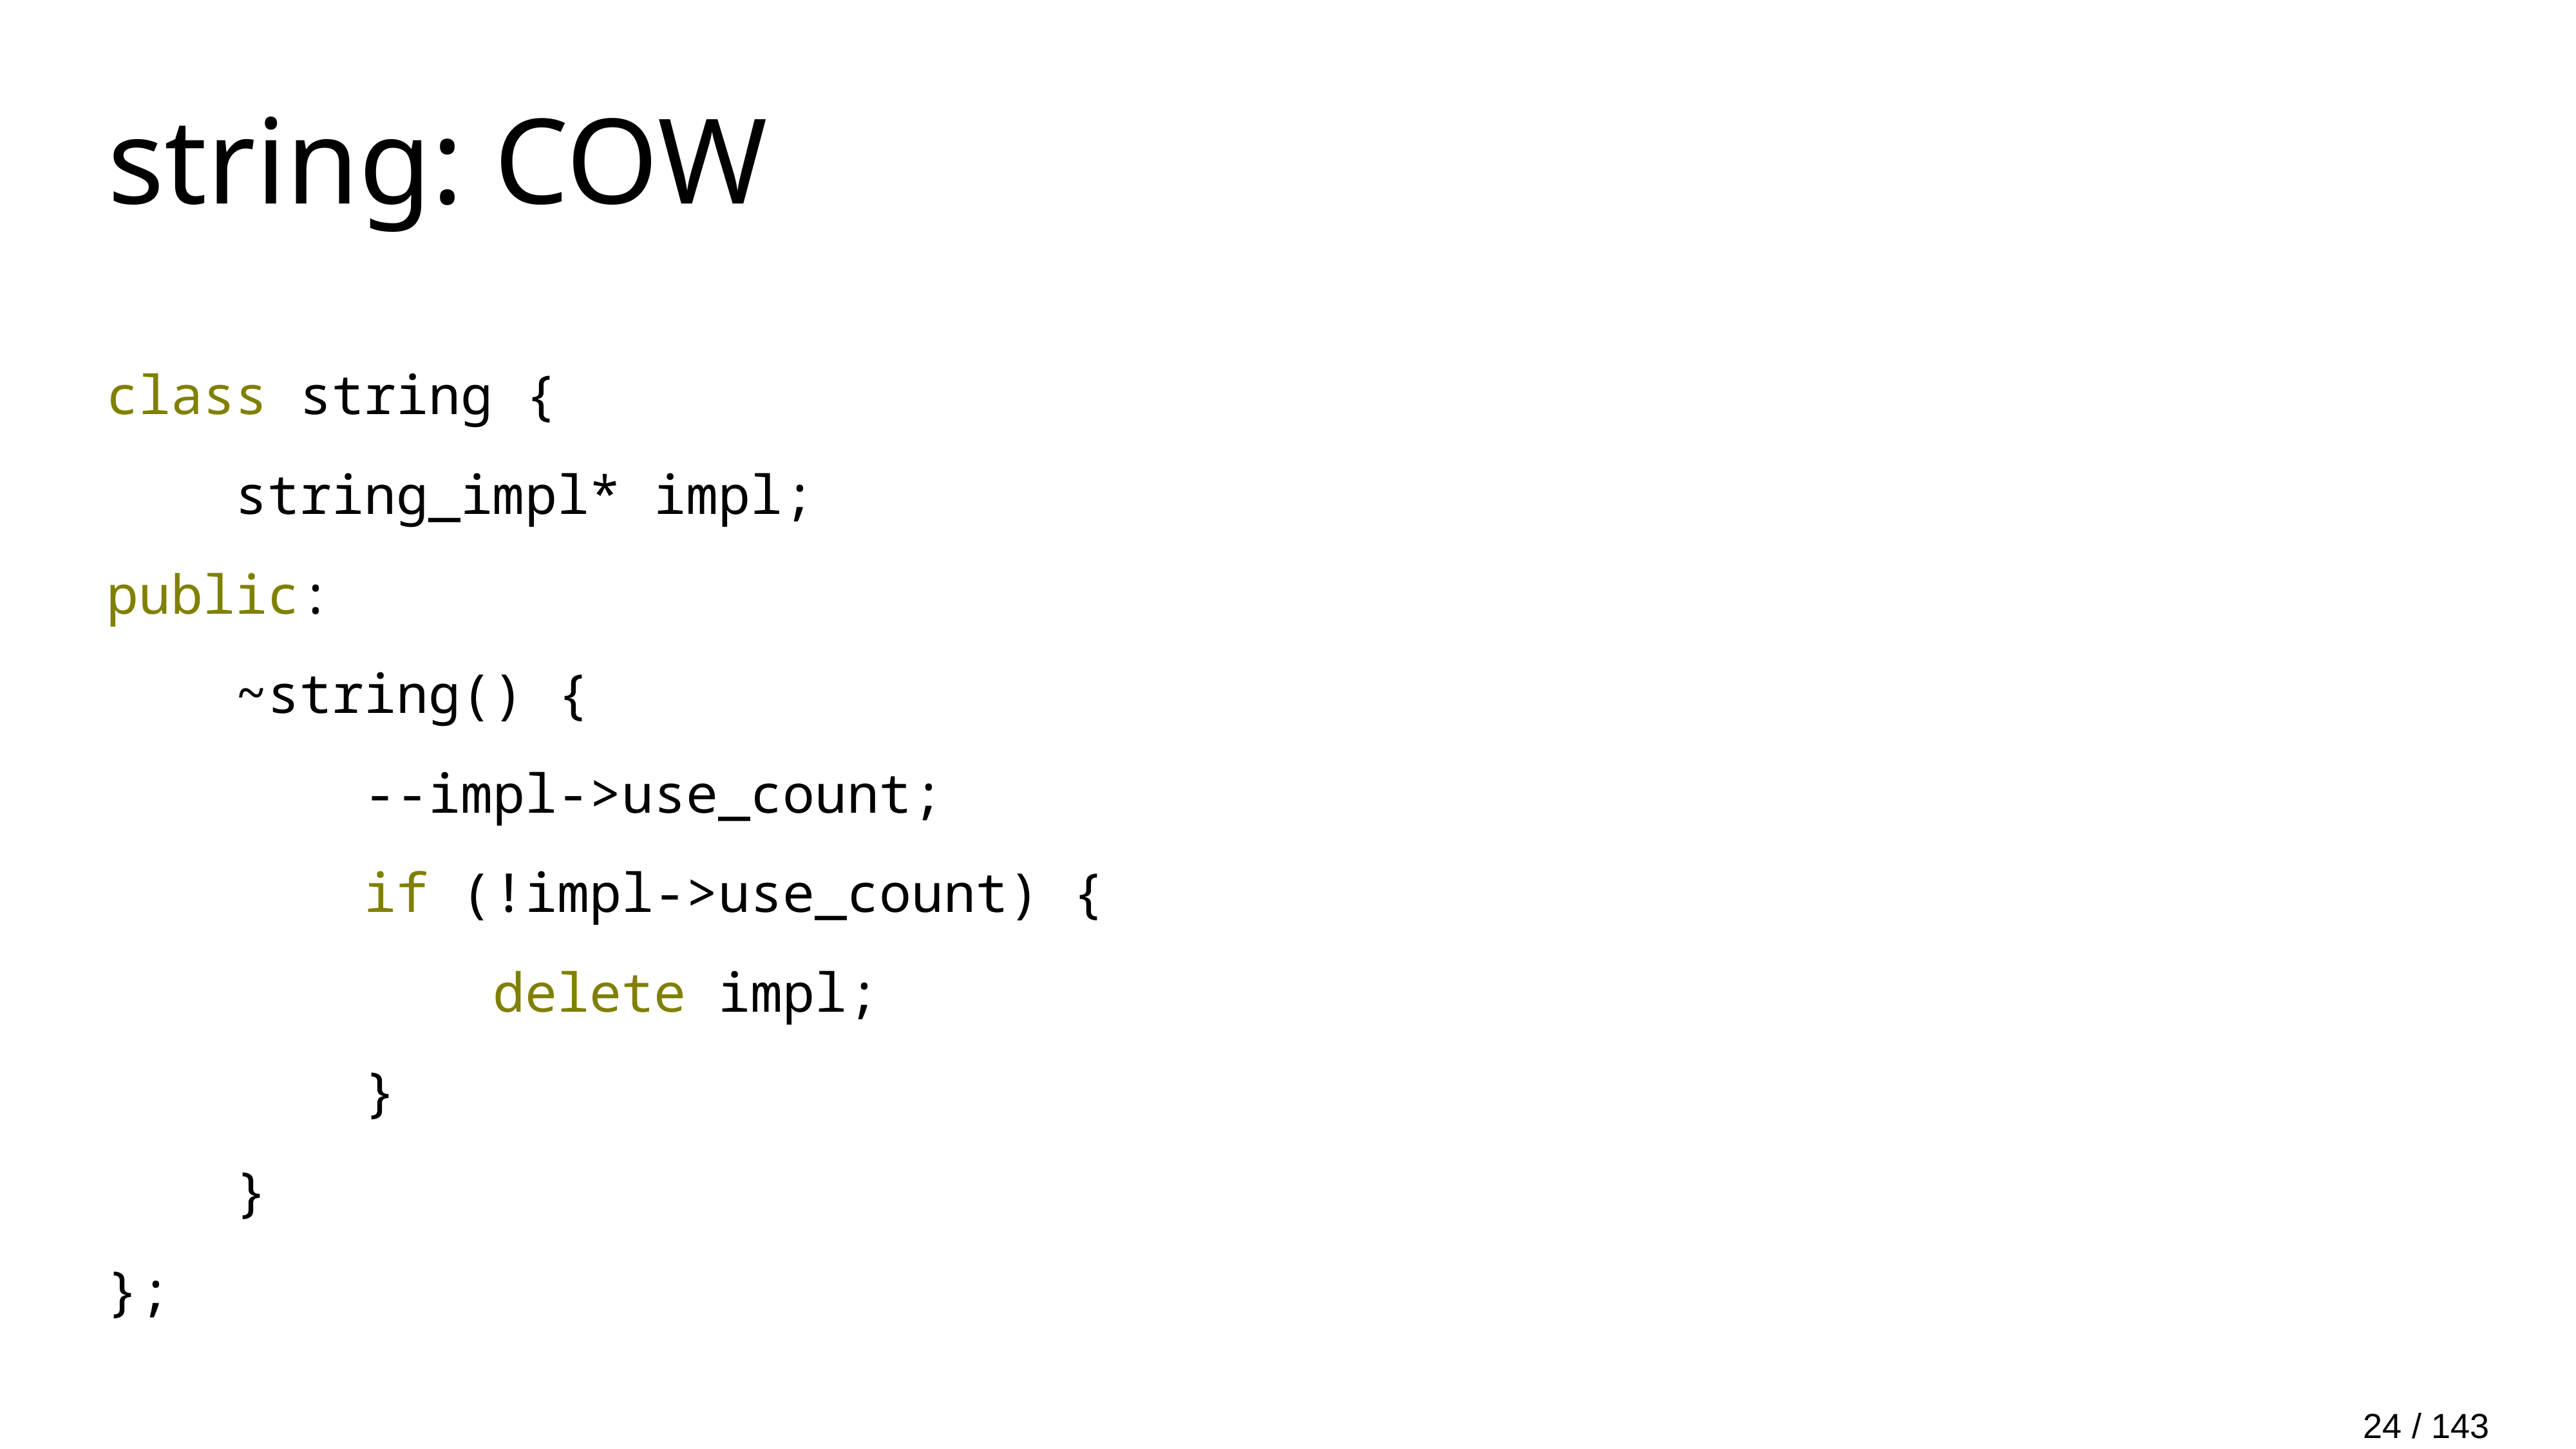

# string: COW
class string {
 string_impl* impl;
public:
 ~string() {
 --impl->use_count;
 if (!impl->use_count) {
 delete impl;
 }
 }
};